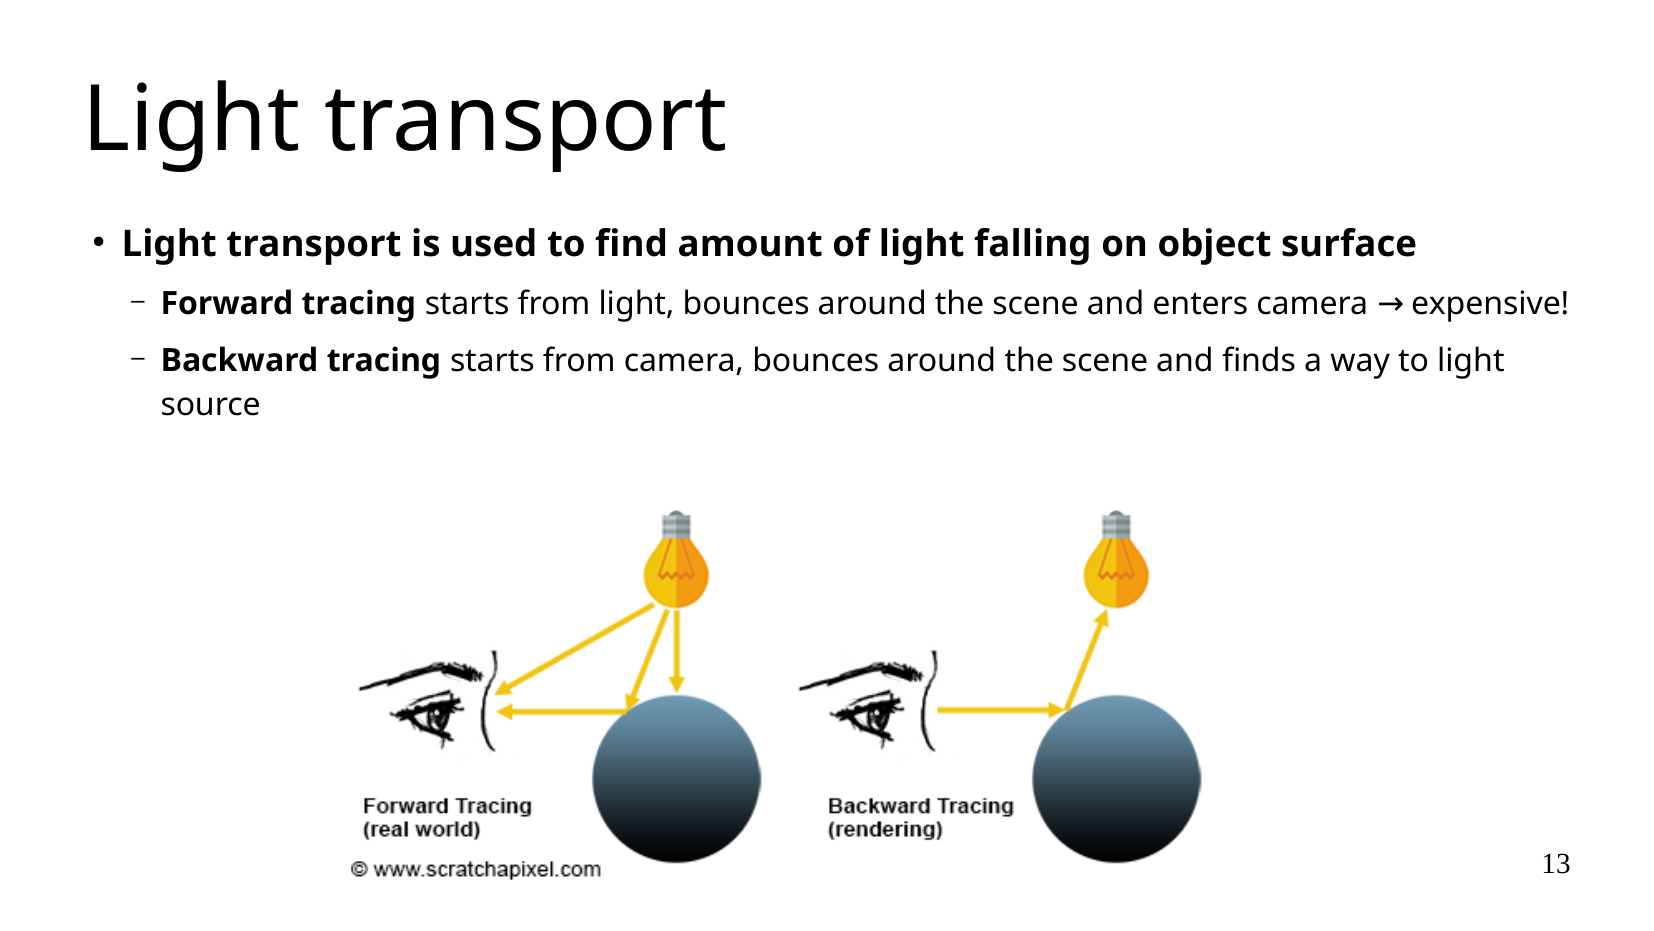

# Light transport
Light transport is used to find amount of light falling on object surface
Forward tracing starts from light, bounces around the scene and enters camera → expensive!
Backward tracing starts from camera, bounces around the scene and finds a way to light source
13